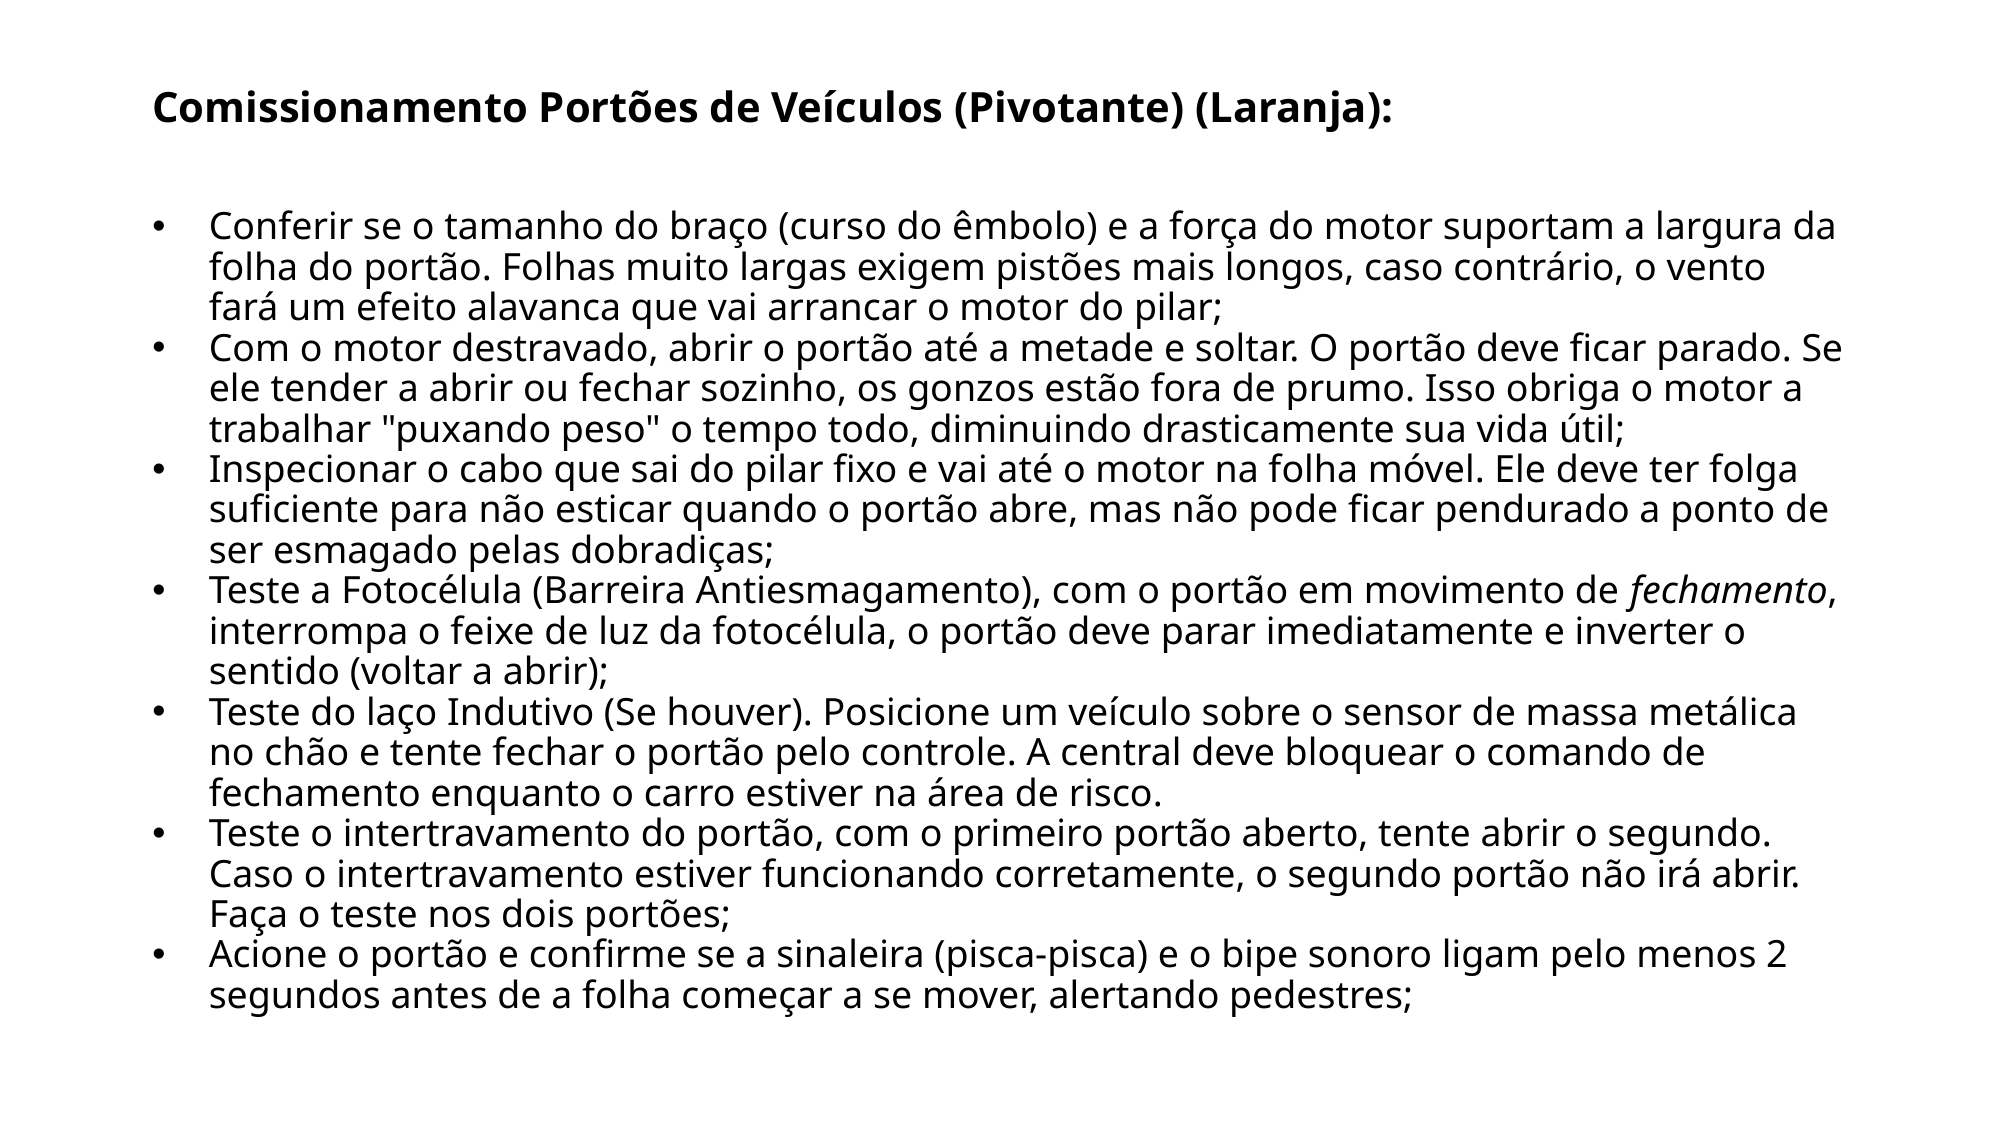

# Comissionamento Portões de Veículos (Pivotante) (Laranja):
Conferir se o tamanho do braço (curso do êmbolo) e a força do motor suportam a largura da folha do portão. Folhas muito largas exigem pistões mais longos, caso contrário, o vento fará um efeito alavanca que vai arrancar o motor do pilar;
Com o motor destravado, abrir o portão até a metade e soltar. O portão deve ficar parado. Se ele tender a abrir ou fechar sozinho, os gonzos estão fora de prumo. Isso obriga o motor a trabalhar "puxando peso" o tempo todo, diminuindo drasticamente sua vida útil;
Inspecionar o cabo que sai do pilar fixo e vai até o motor na folha móvel. Ele deve ter folga suficiente para não esticar quando o portão abre, mas não pode ficar pendurado a ponto de ser esmagado pelas dobradiças;
Teste a Fotocélula (Barreira Antiesmagamento), com o portão em movimento de fechamento, interrompa o feixe de luz da fotocélula, o portão deve parar imediatamente e inverter o sentido (voltar a abrir);
Teste do laço Indutivo (Se houver). Posicione um veículo sobre o sensor de massa metálica no chão e tente fechar o portão pelo controle. A central deve bloquear o comando de fechamento enquanto o carro estiver na área de risco.
Teste o intertravamento do portão, com o primeiro portão aberto, tente abrir o segundo. Caso o intertravamento estiver funcionando corretamente, o segundo portão não irá abrir. Faça o teste nos dois portões;
Acione o portão e confirme se a sinaleira (pisca-pisca) e o bipe sonoro ligam pelo menos 2 segundos antes de a folha começar a se mover, alertando pedestres;